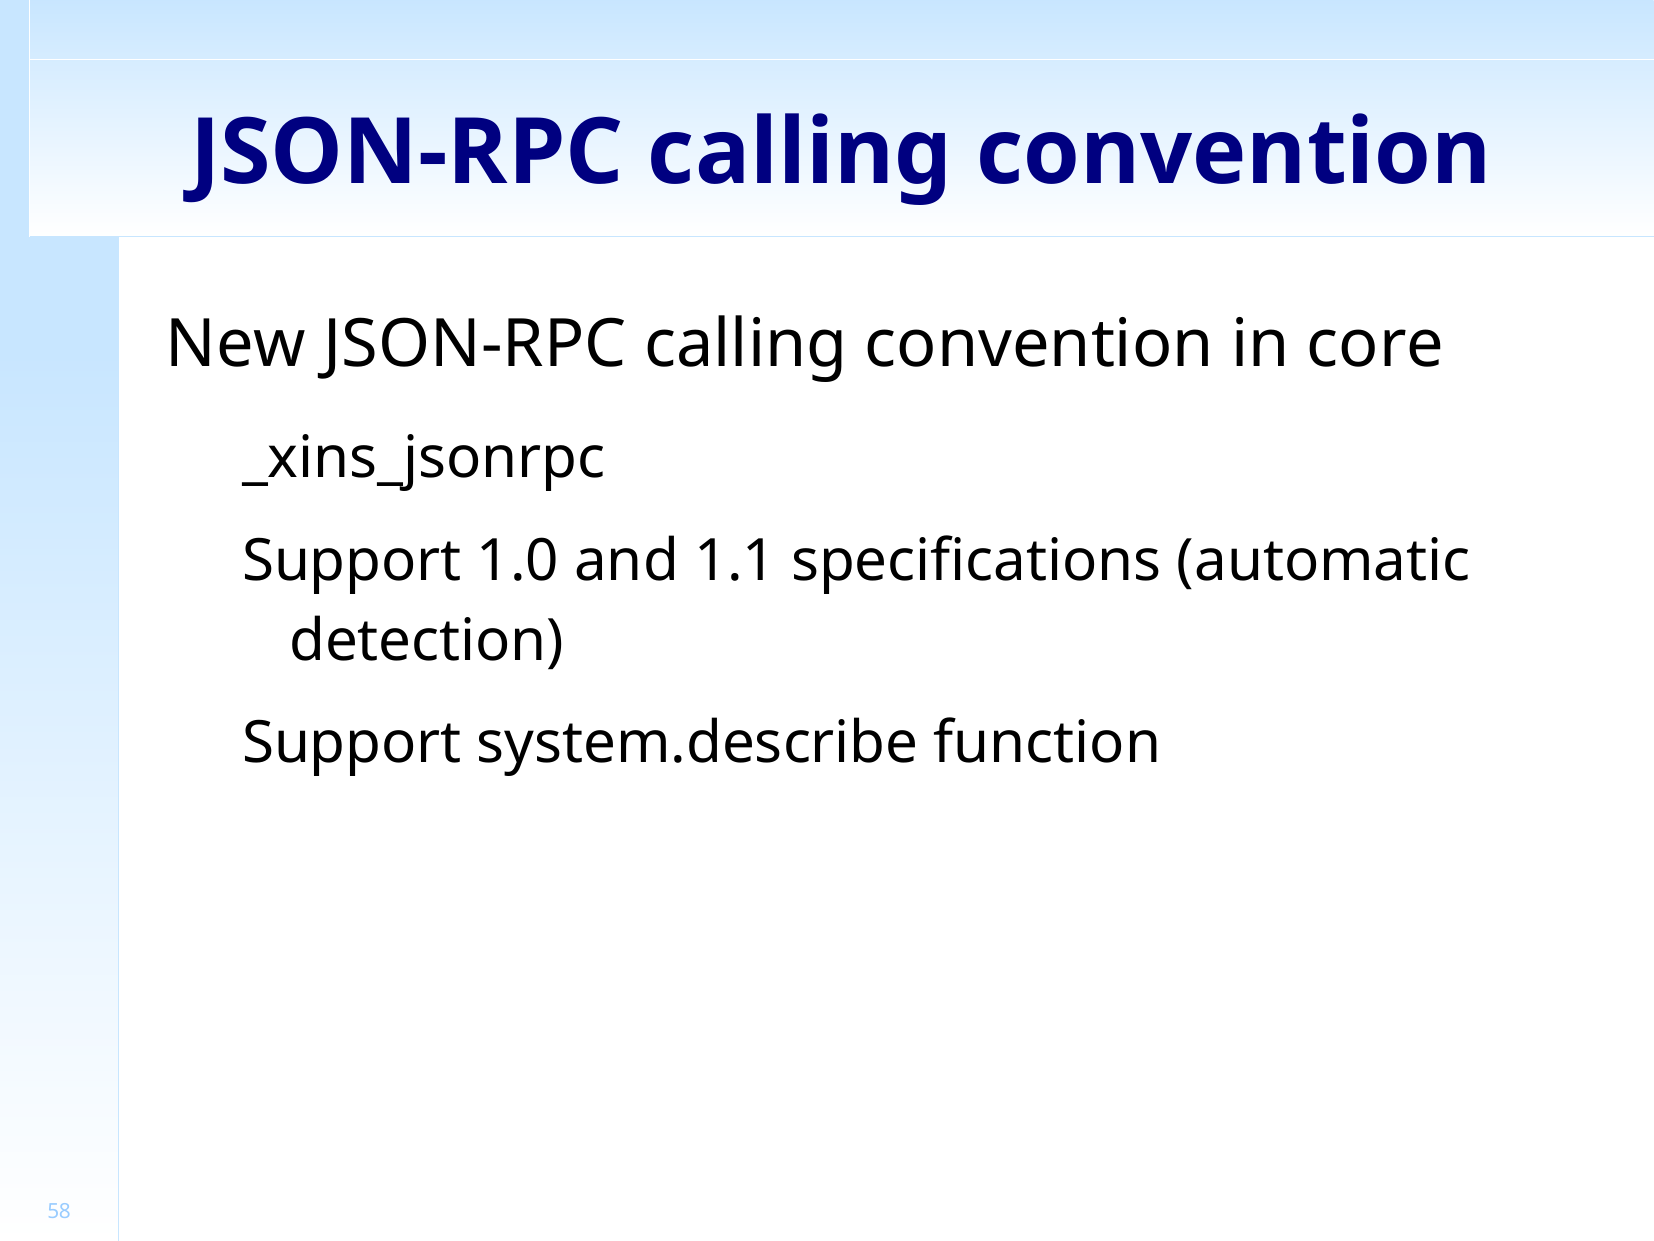

# JSON-RPC calling convention
New JSON-RPC calling convention in core
_xins_jsonrpc
Support 1.0 and 1.1 specifications (automatic detection)
Support system.describe function